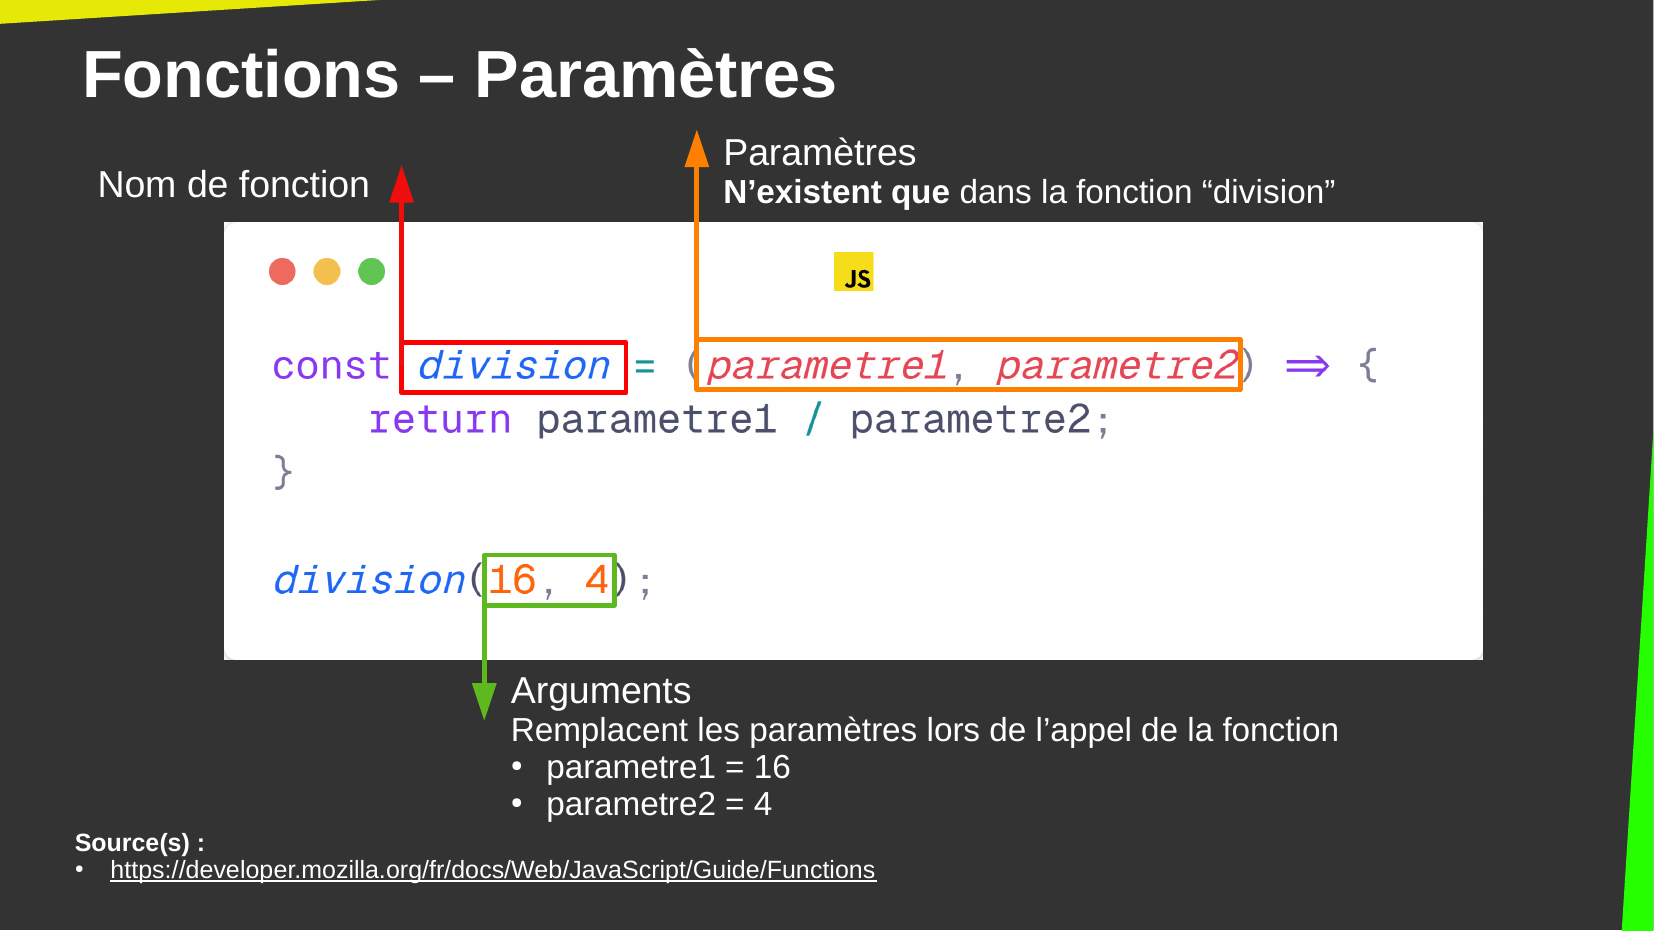

# Fonctions – Paramètres
Paramètres
N’existent que dans la fonction “division”
Nom de fonction
Arguments
Remplacent les paramètres lors de l’appel de la fonction
parametre1 = 16
parametre2 = 4
Source(s) :
https://developer.mozilla.org/fr/docs/Web/JavaScript/Guide/Functions